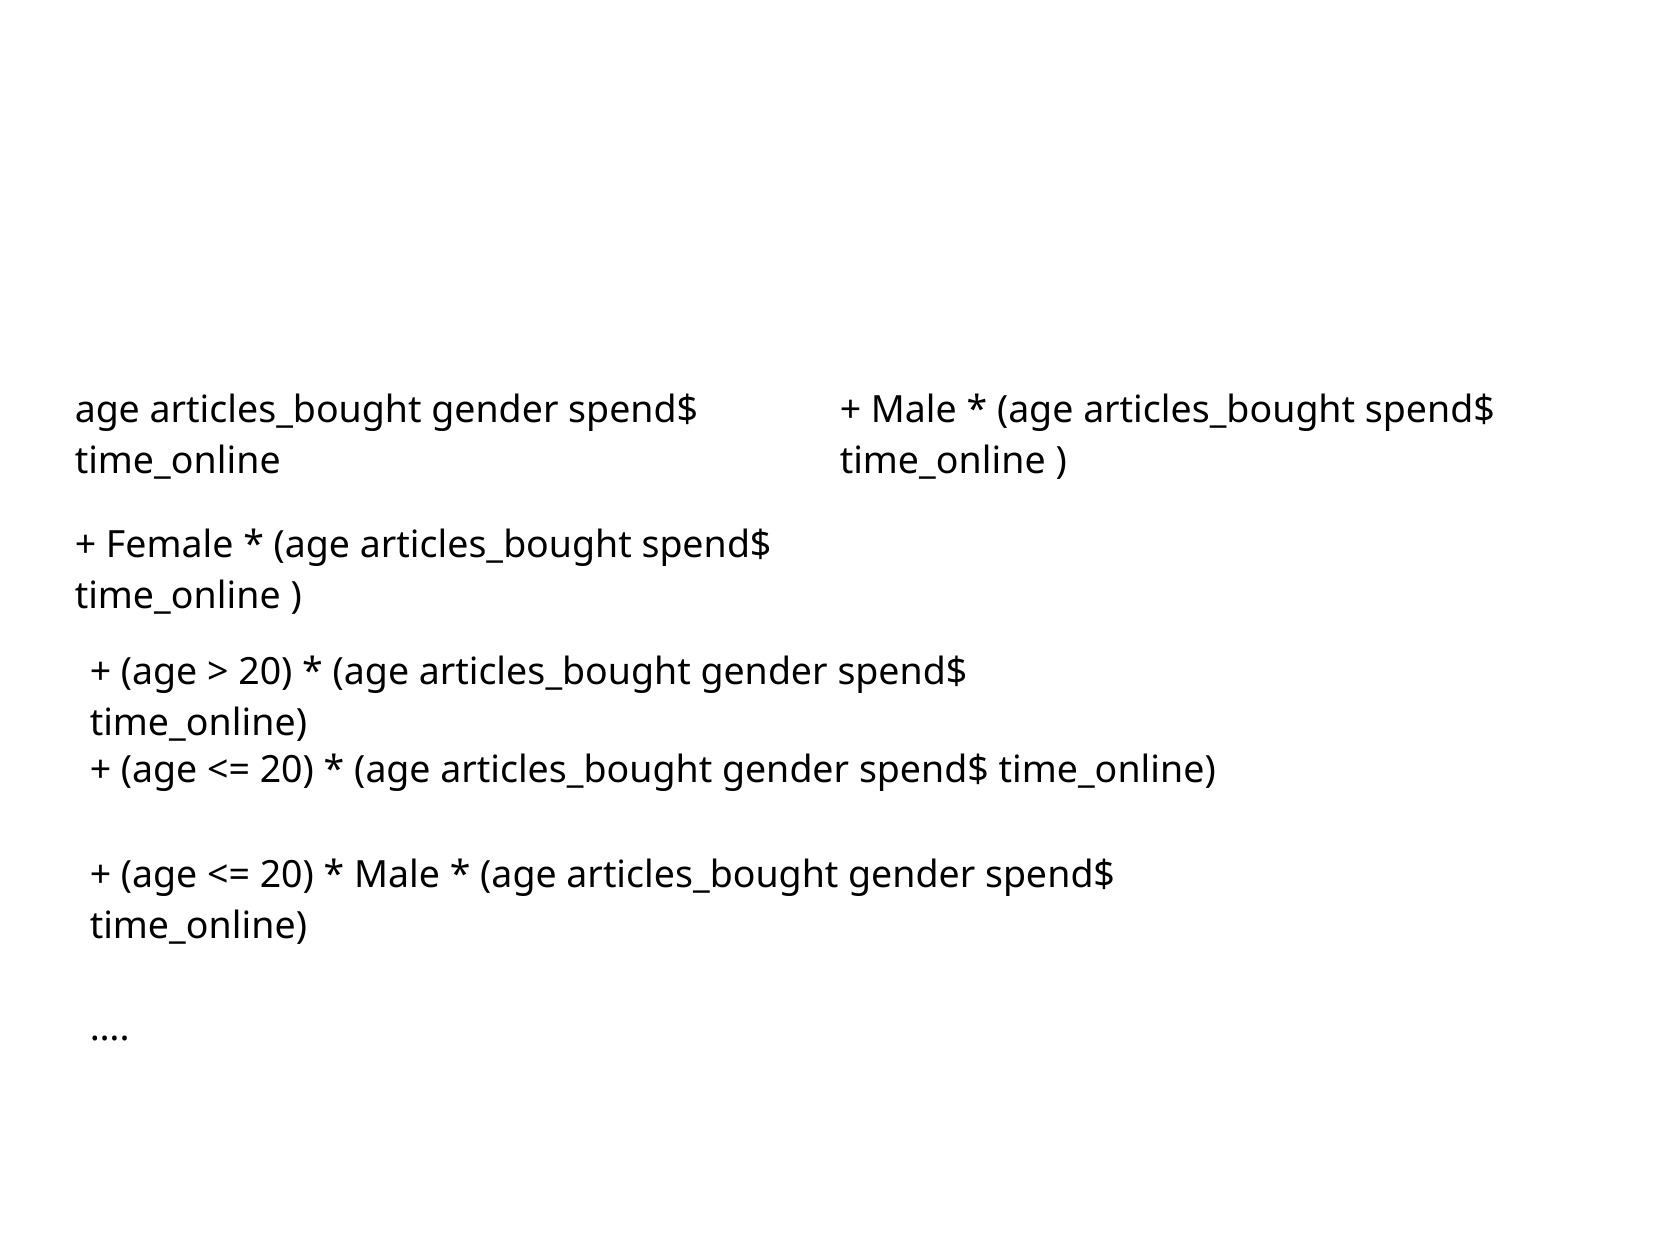

+ Male * (age articles_bought spend$ time_online )
age articles_bought gender spend$ time_online
+ Female * (age articles_bought spend$ time_online )
+ (age > 20) * (age articles_bought gender spend$ time_online)
+ (age <= 20) * (age articles_bought gender spend$ time_online)
+ (age <= 20) * Male * (age articles_bought gender spend$ time_online)
….